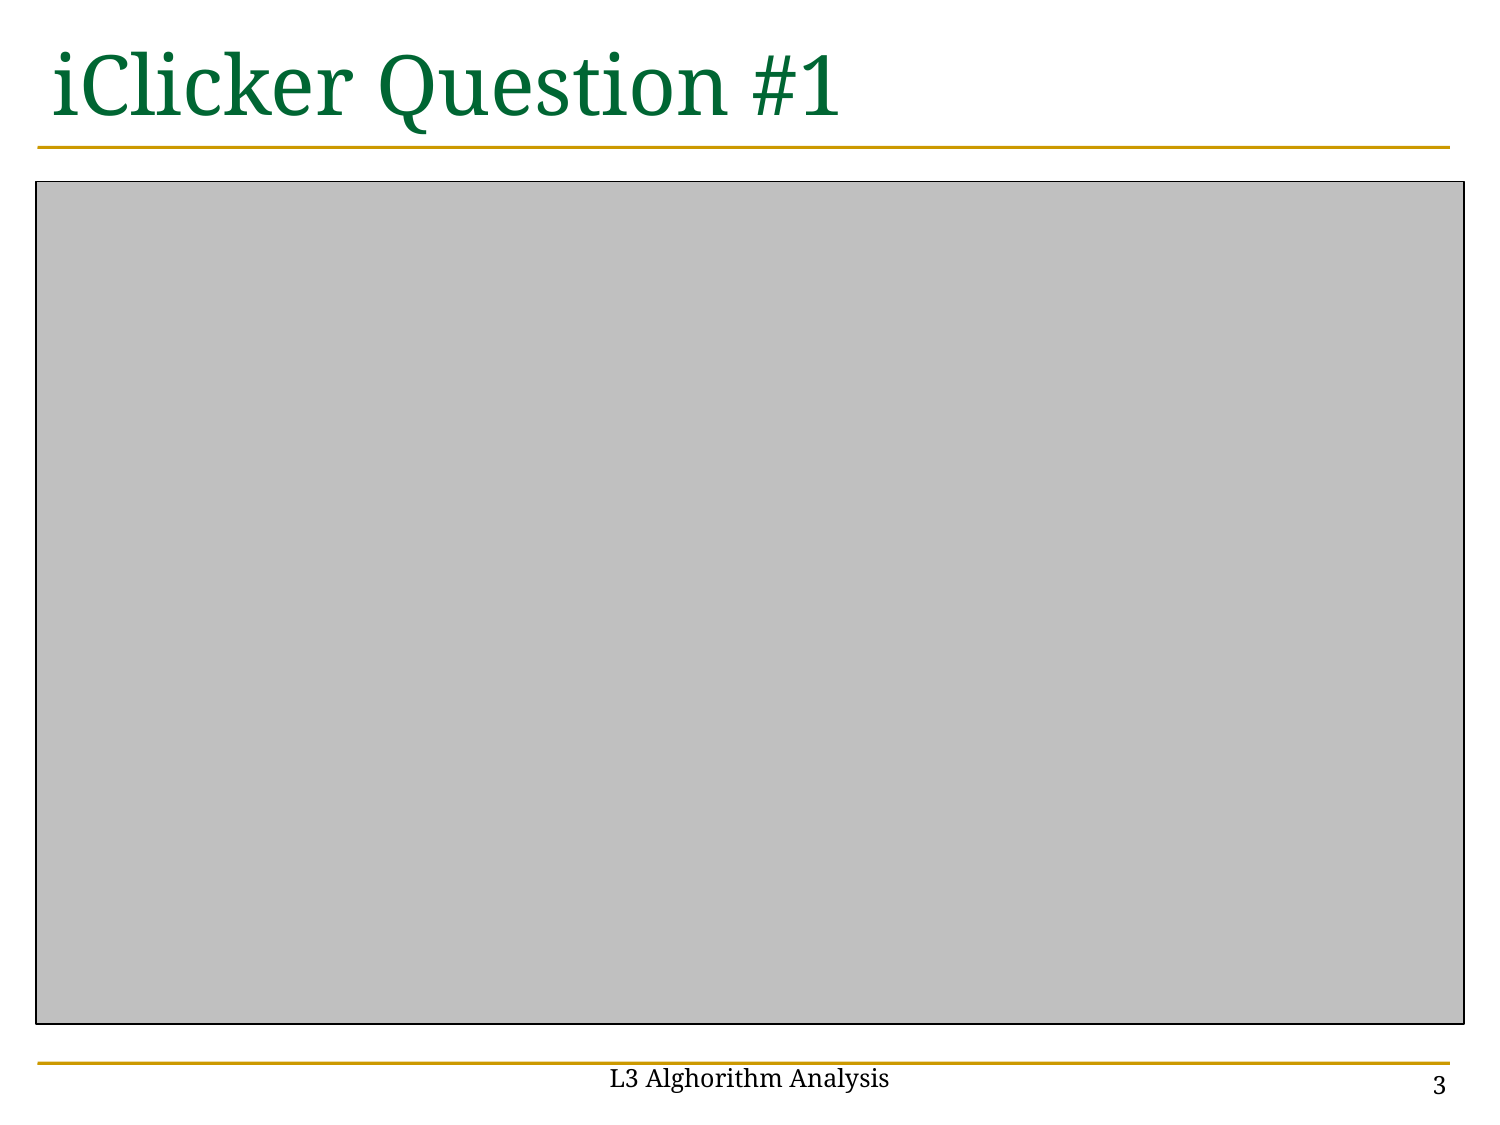

# iClicker Question #1
What is a ADT?
Simple Dara Structure such as array and string
Complex Data Structure with well defined interfaces
Medium Data Structure which can be called by driver progran
L3 Alghorithm Analysis